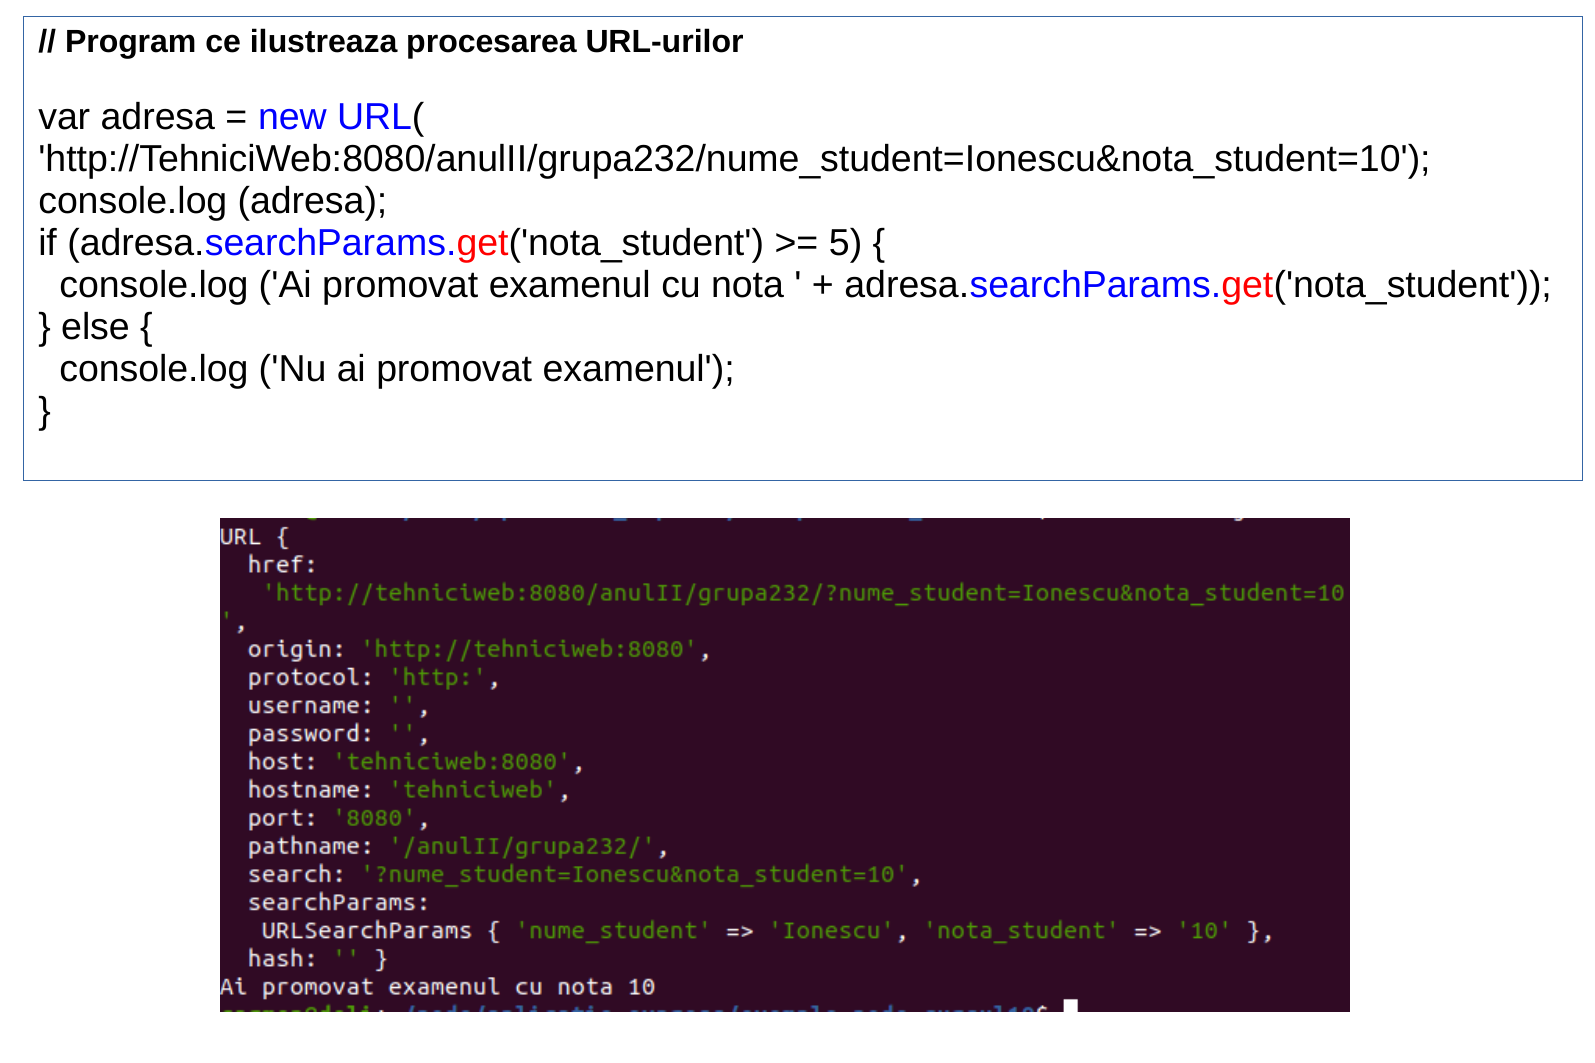

// Program ce ilustreaza procesarea URL-urilor
var adresa = new URL( 'http://TehniciWeb:8080/anulII/grupa232/nume_student=Ionescu&nota_student=10');
console.log (adresa);
if (adresa.searchParams.get('nota_student') >= 5) {
 console.log ('Ai promovat examenul cu nota ' + adresa.searchParams.get('nota_student'));
} else {
 console.log ('Nu ai promovat examenul');
}